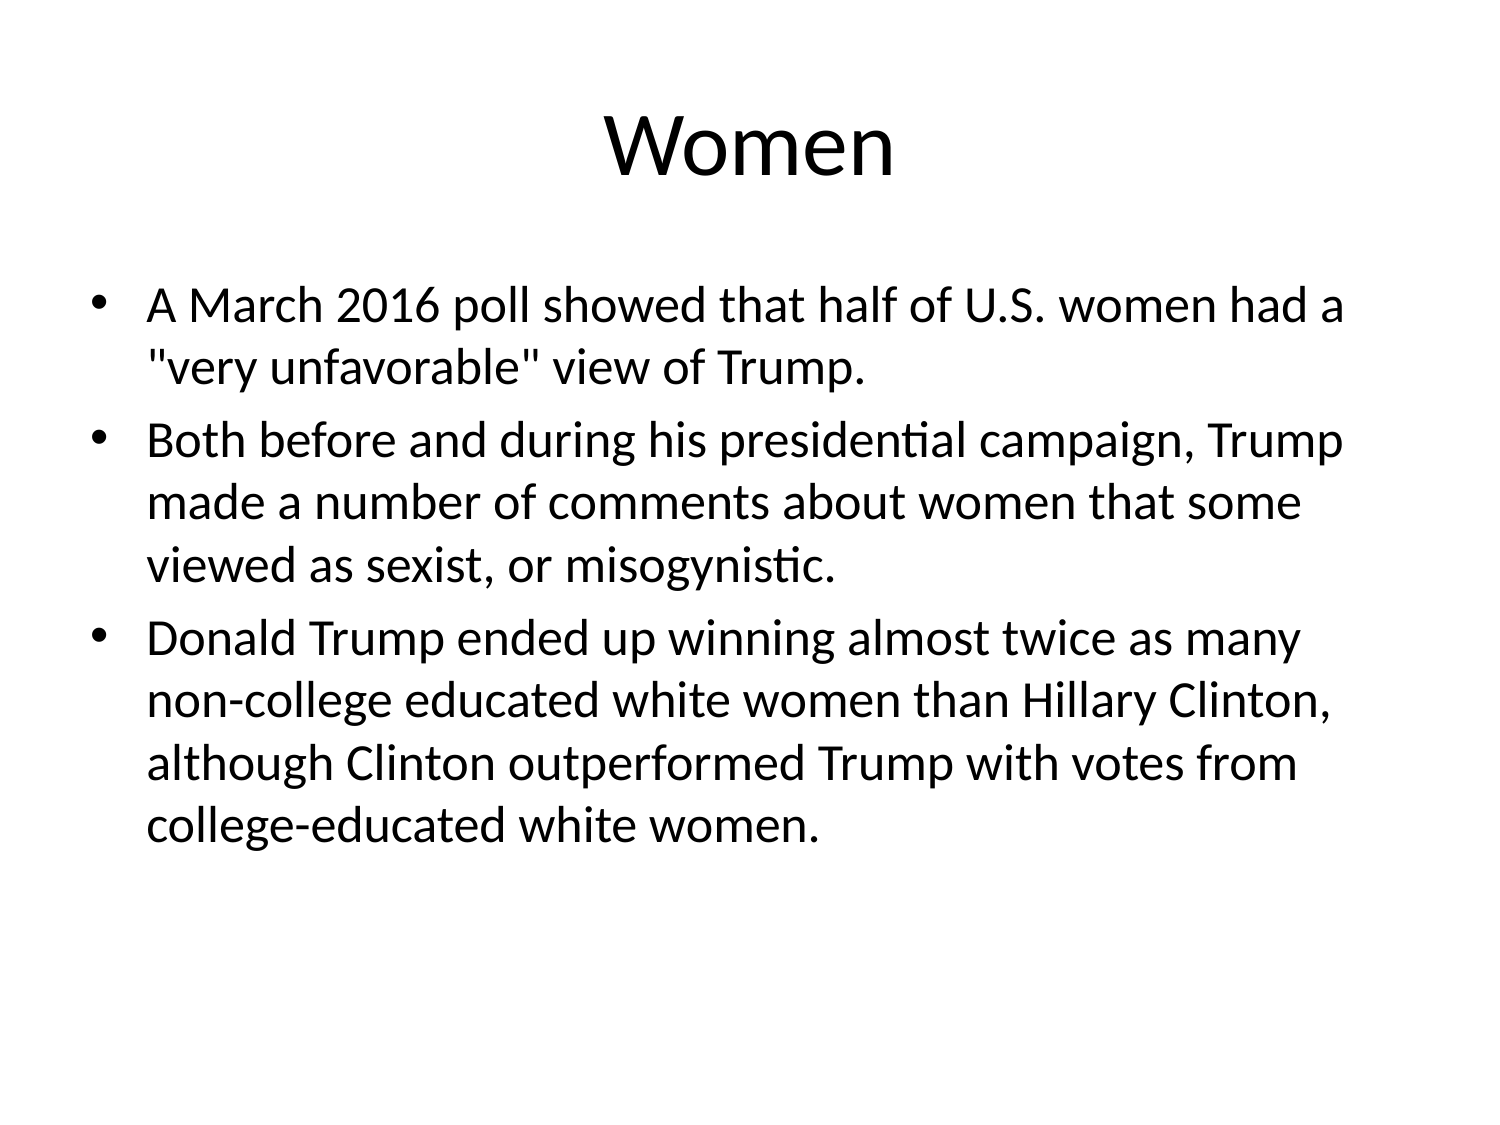

# Women
A March 2016 poll showed that half of U.S. women had a "very unfavorable" view of Trump.
Both before and during his presidential campaign, Trump made a number of comments about women that some viewed as sexist, or misogynistic.
Donald Trump ended up winning almost twice as many non-college educated white women than Hillary Clinton, although Clinton outperformed Trump with votes from college-educated white women.